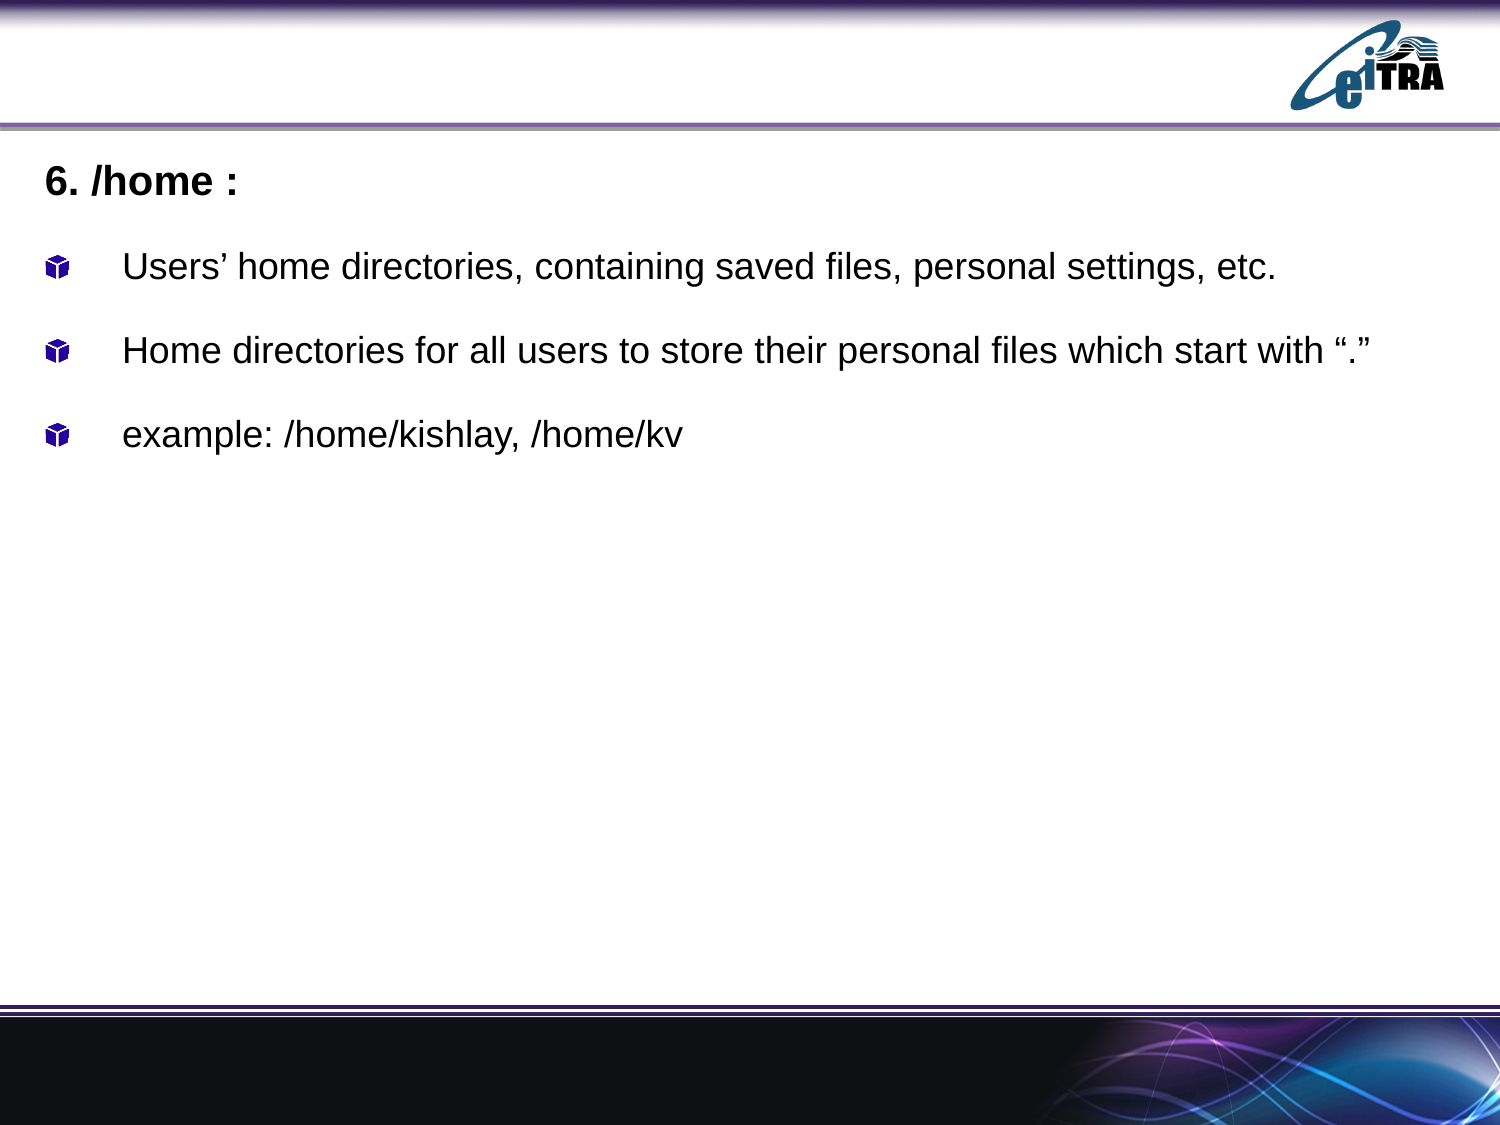

6. /home :
 Users’ home directories, containing saved files, personal settings, etc.
 Home directories for all users to store their personal files which start with “.”
 example: /home/kishlay, /home/kv